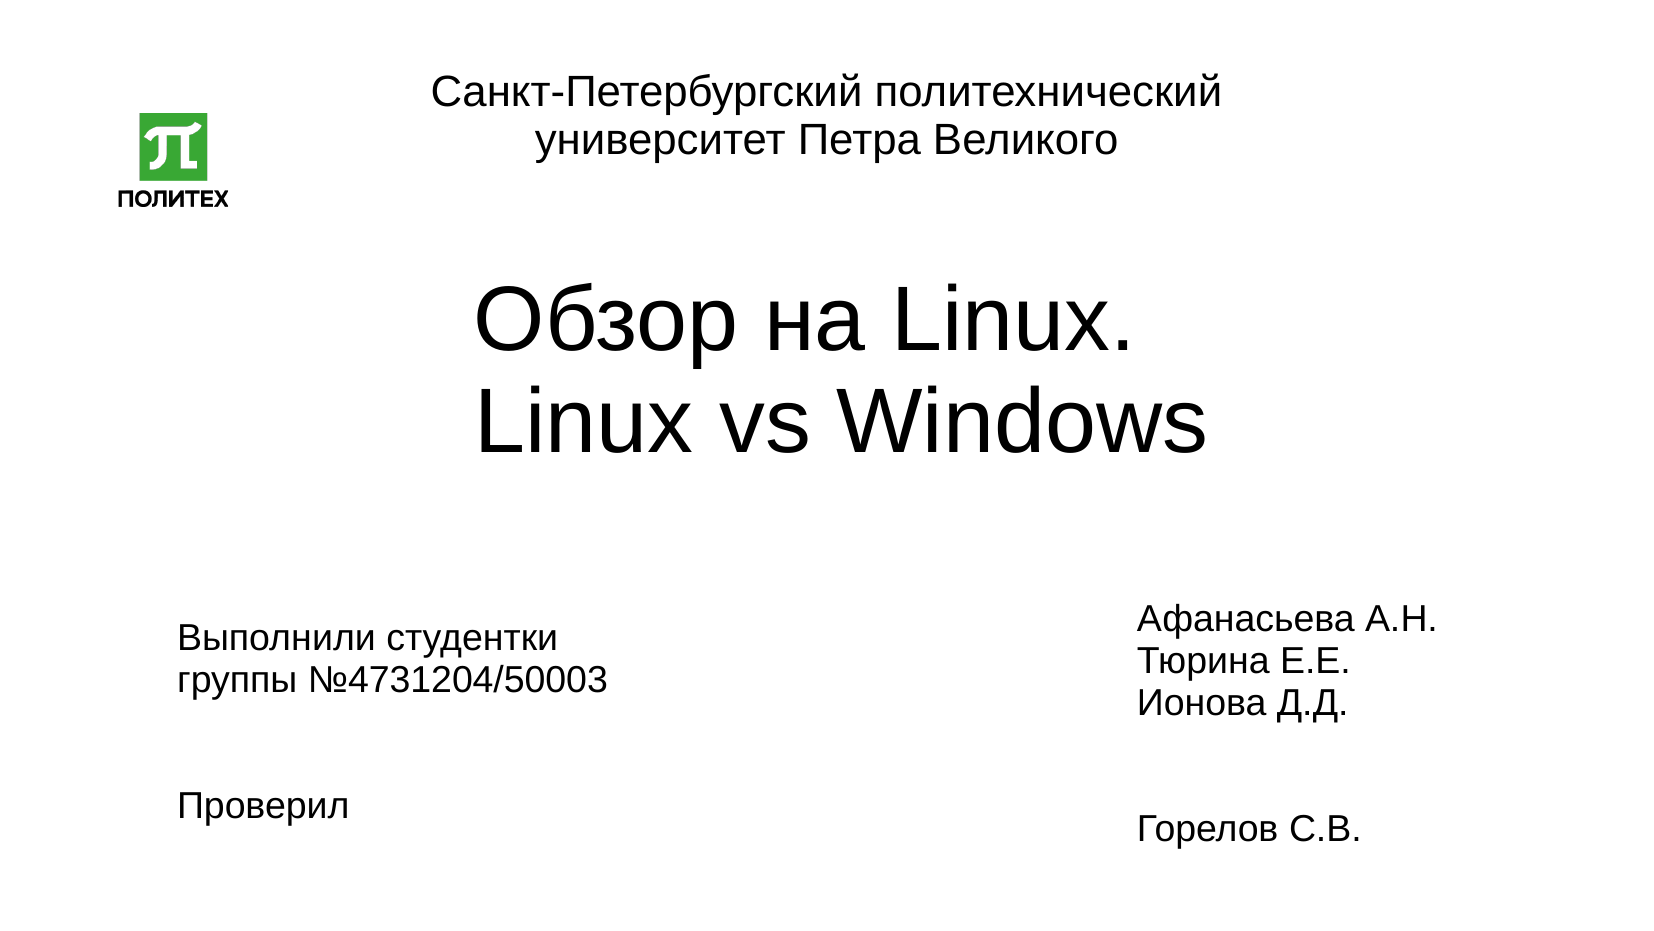

Санкт-Петербургский политехнический университет Петра Великого
# Обзор на Linux. Linux vs Windows
Афанасьева А.Н.
Тюрина Е.Е.
Ионова Д.Д.
Горелов С.В.
Выполнили студентки
группы №4731204/50003
Проверил